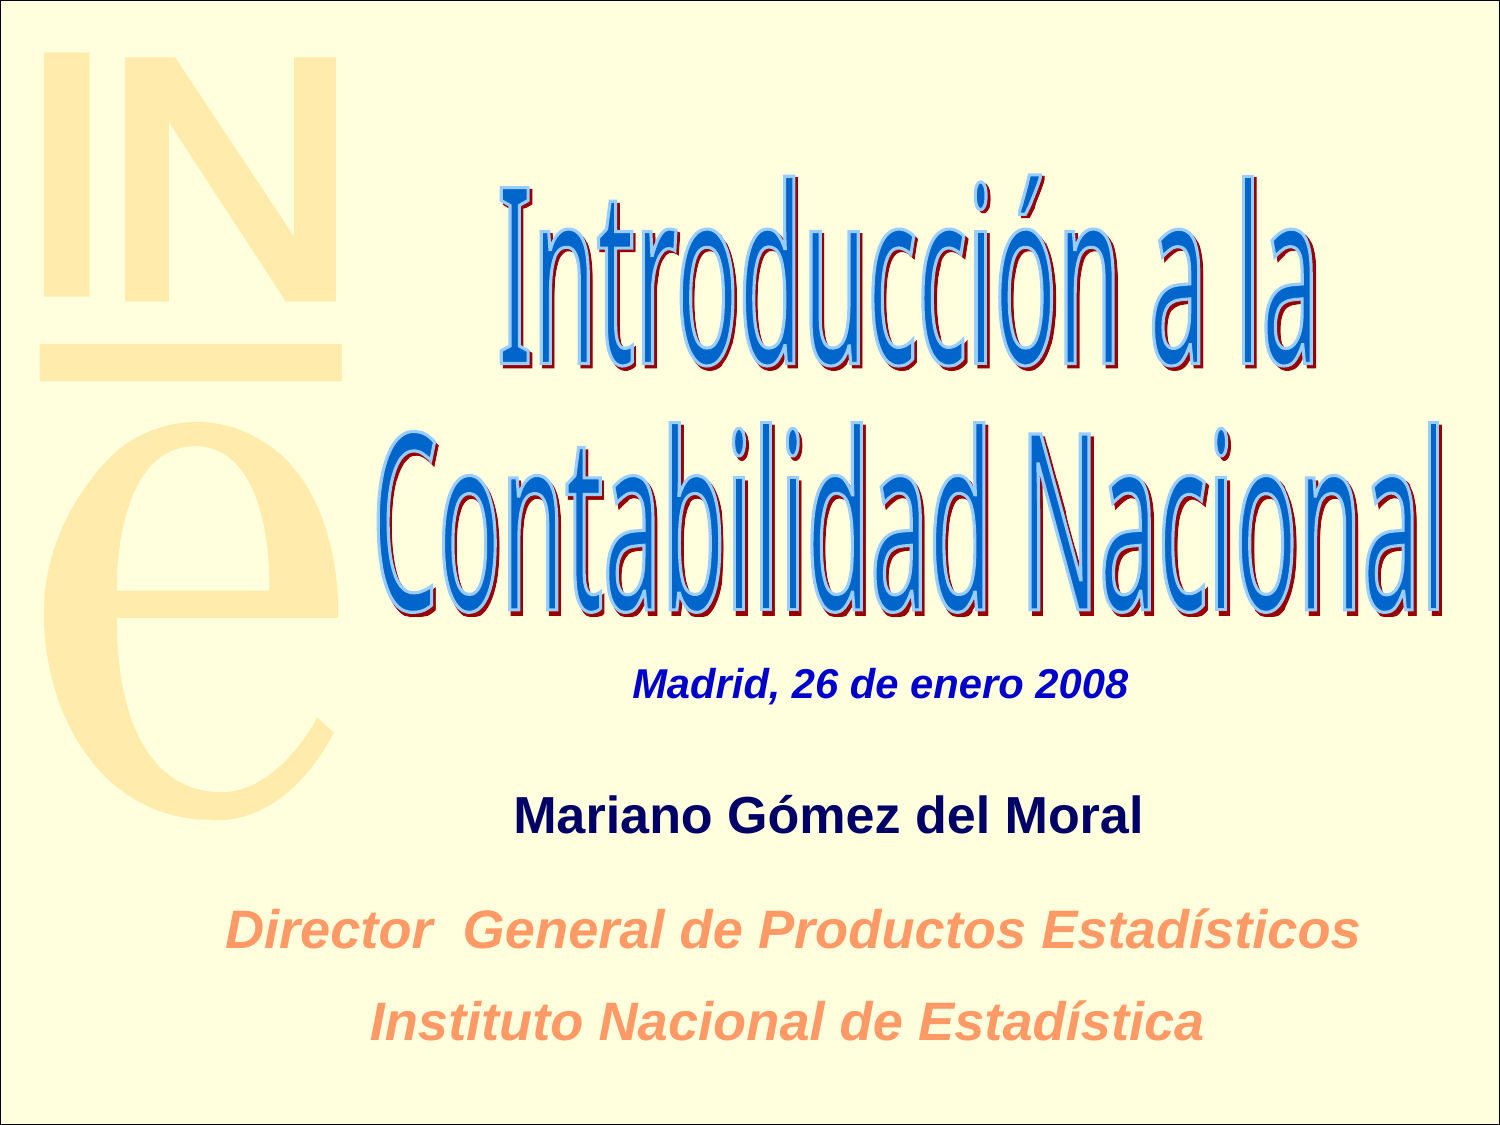

Introducción a la
Contabilidad Nacional
Madrid, 26 de enero 2008
Mariano Gómez del Moral
Director General de Productos Estadísticos
Instituto Nacional de Estadística